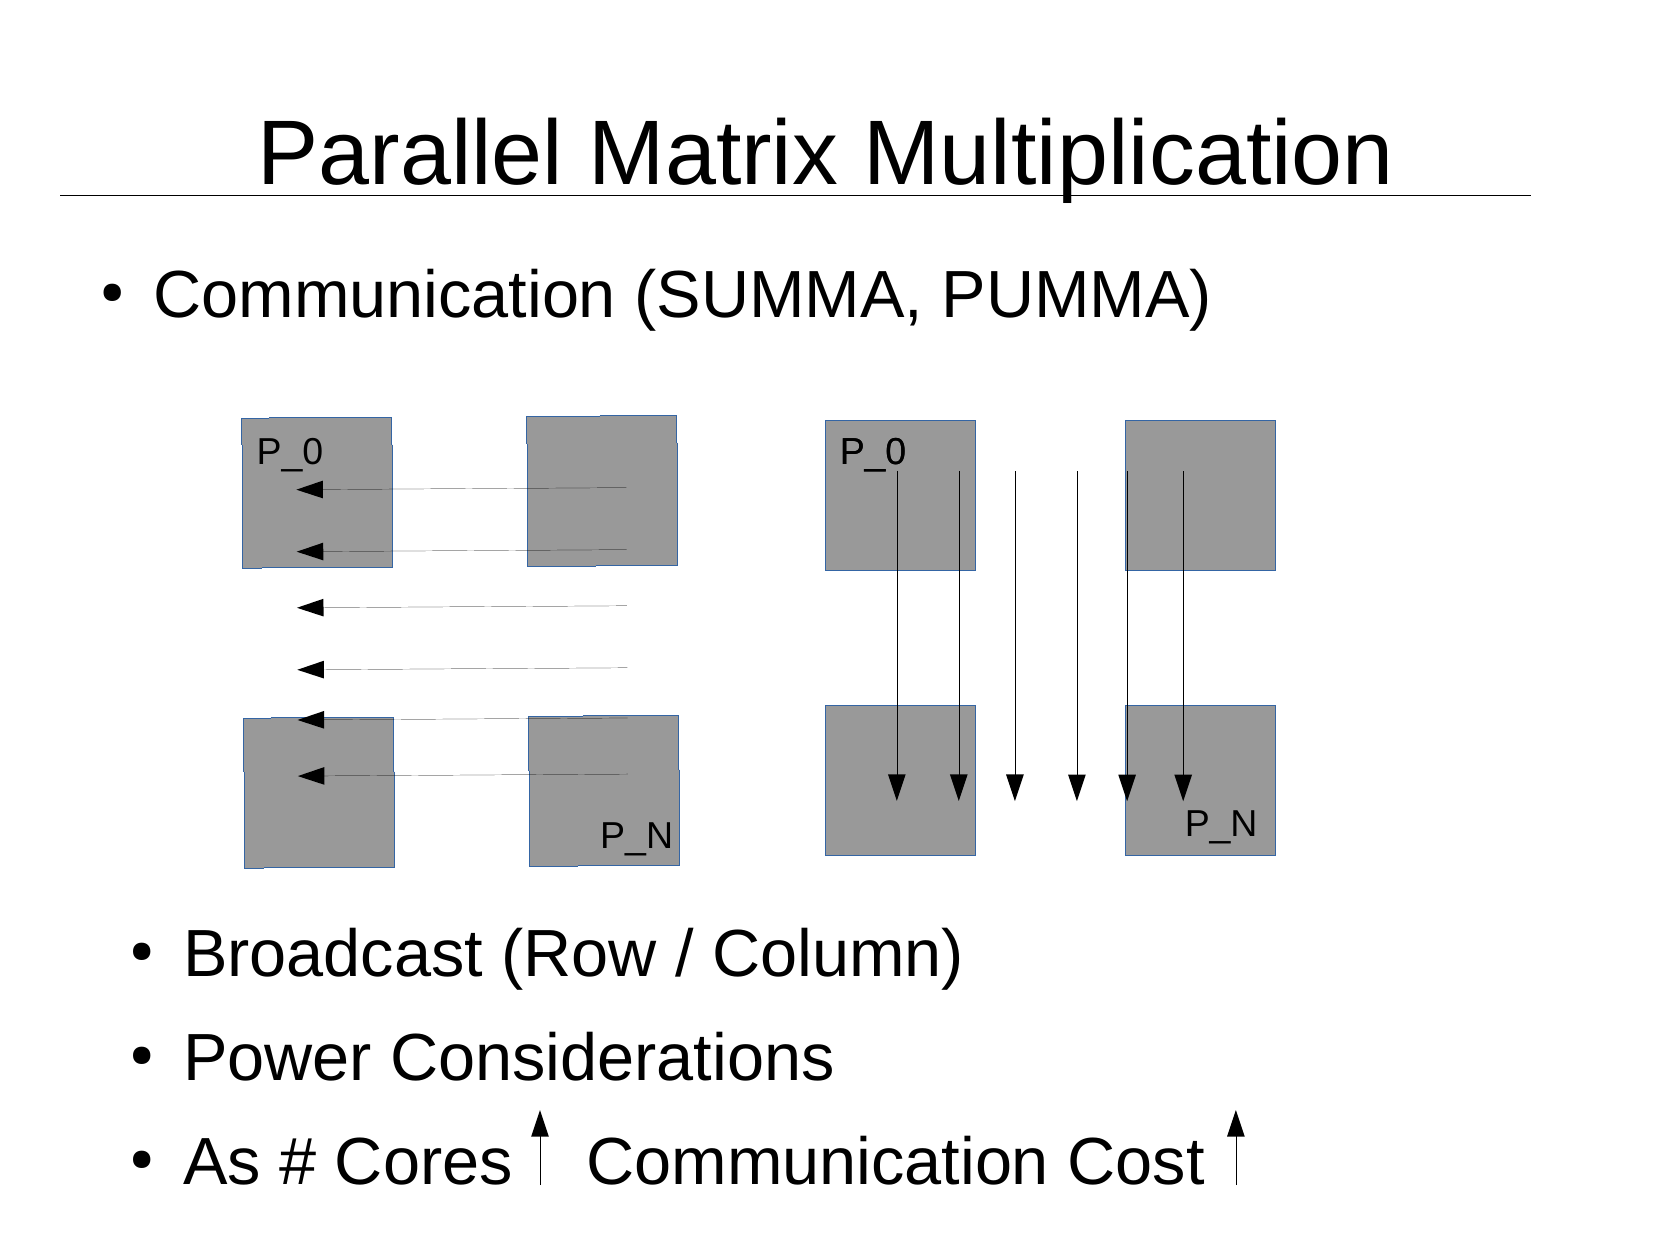

# Parallel Matrix Multiplication
Communication (SUMMA, PUMMA)
P_0
P_0
P_0
P_N
P_N
Broadcast (Row / Column)
Power Considerations
As # Cores Communication Cost